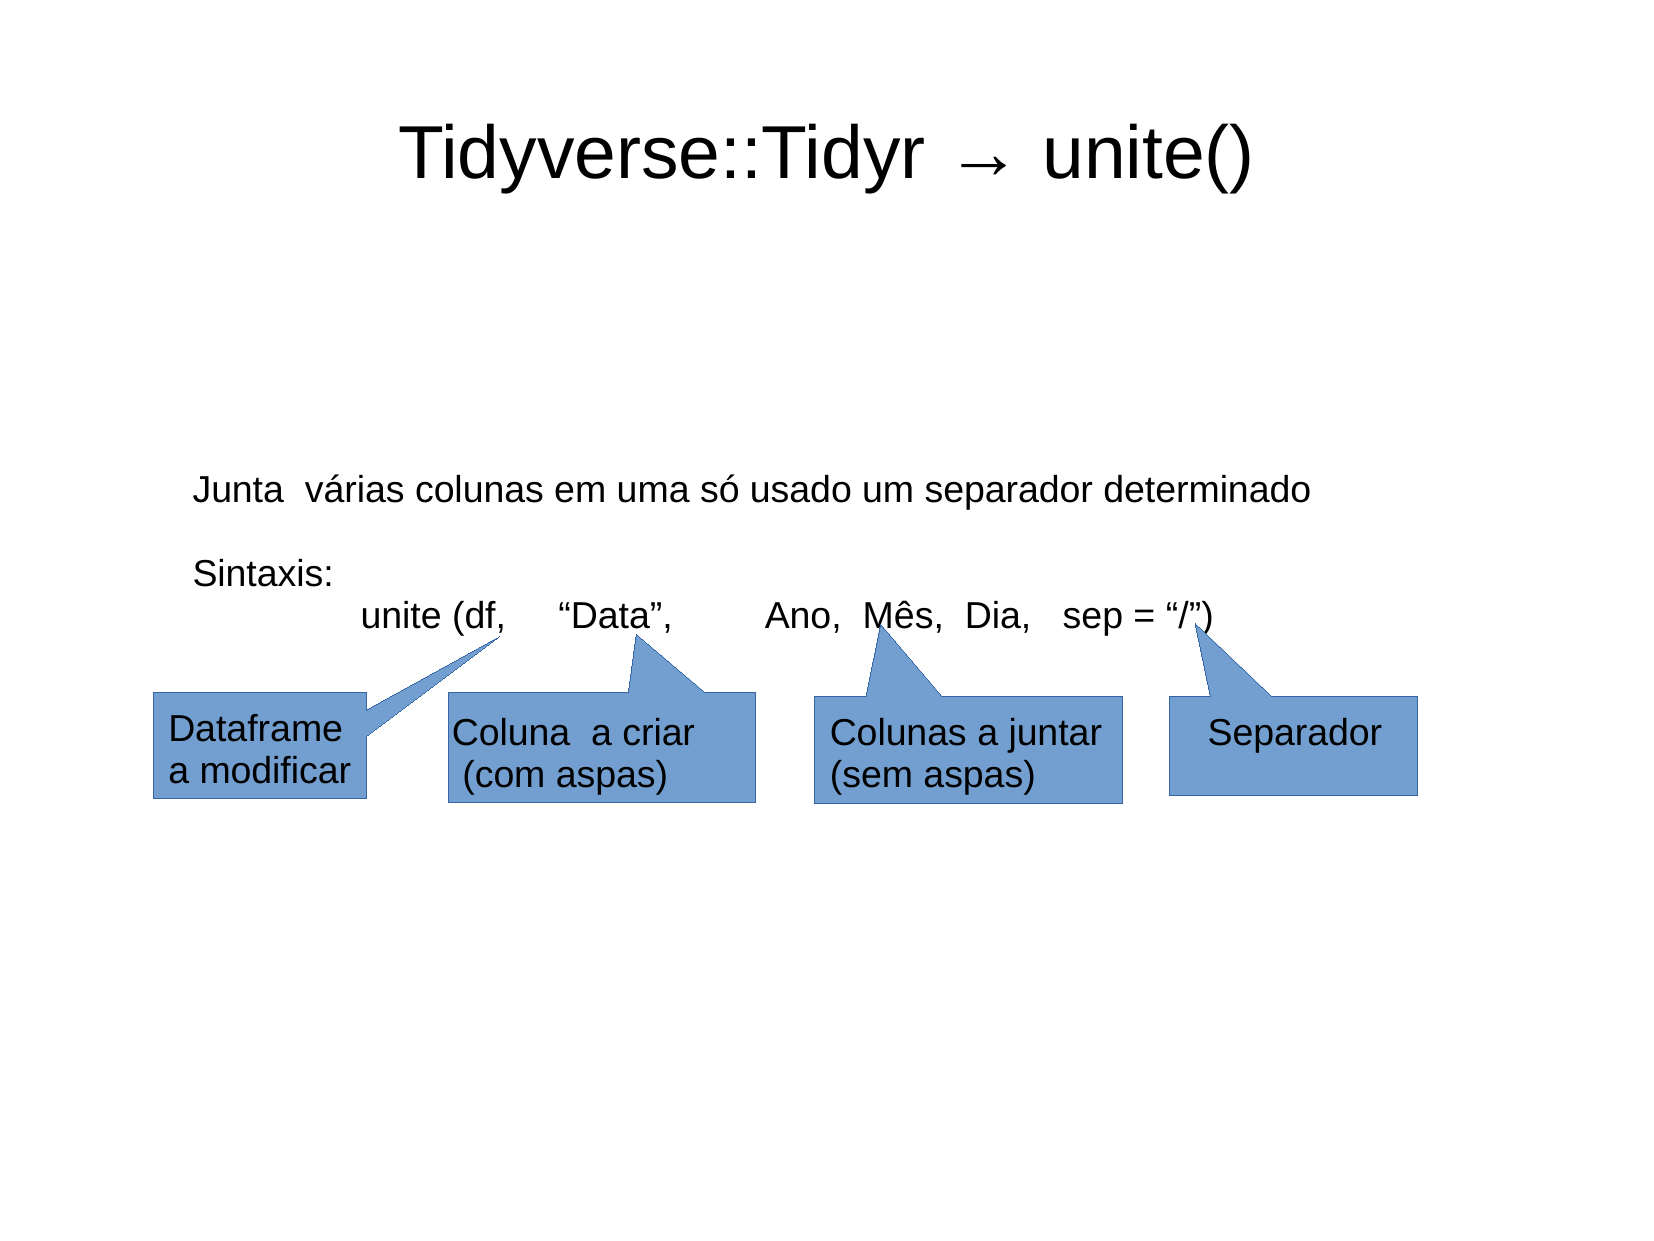

# Tidyverse::Tidyr → unite()
Junta várias colunas em uma só usado um separador determinado
Sintaxis:
 unite (df, “Data”, Ano, Mês, Dia, sep = “/”)
Dataframe
a modificar
Coluna a criar
 (com aspas)
Separador
Colunas a juntar
(sem aspas)